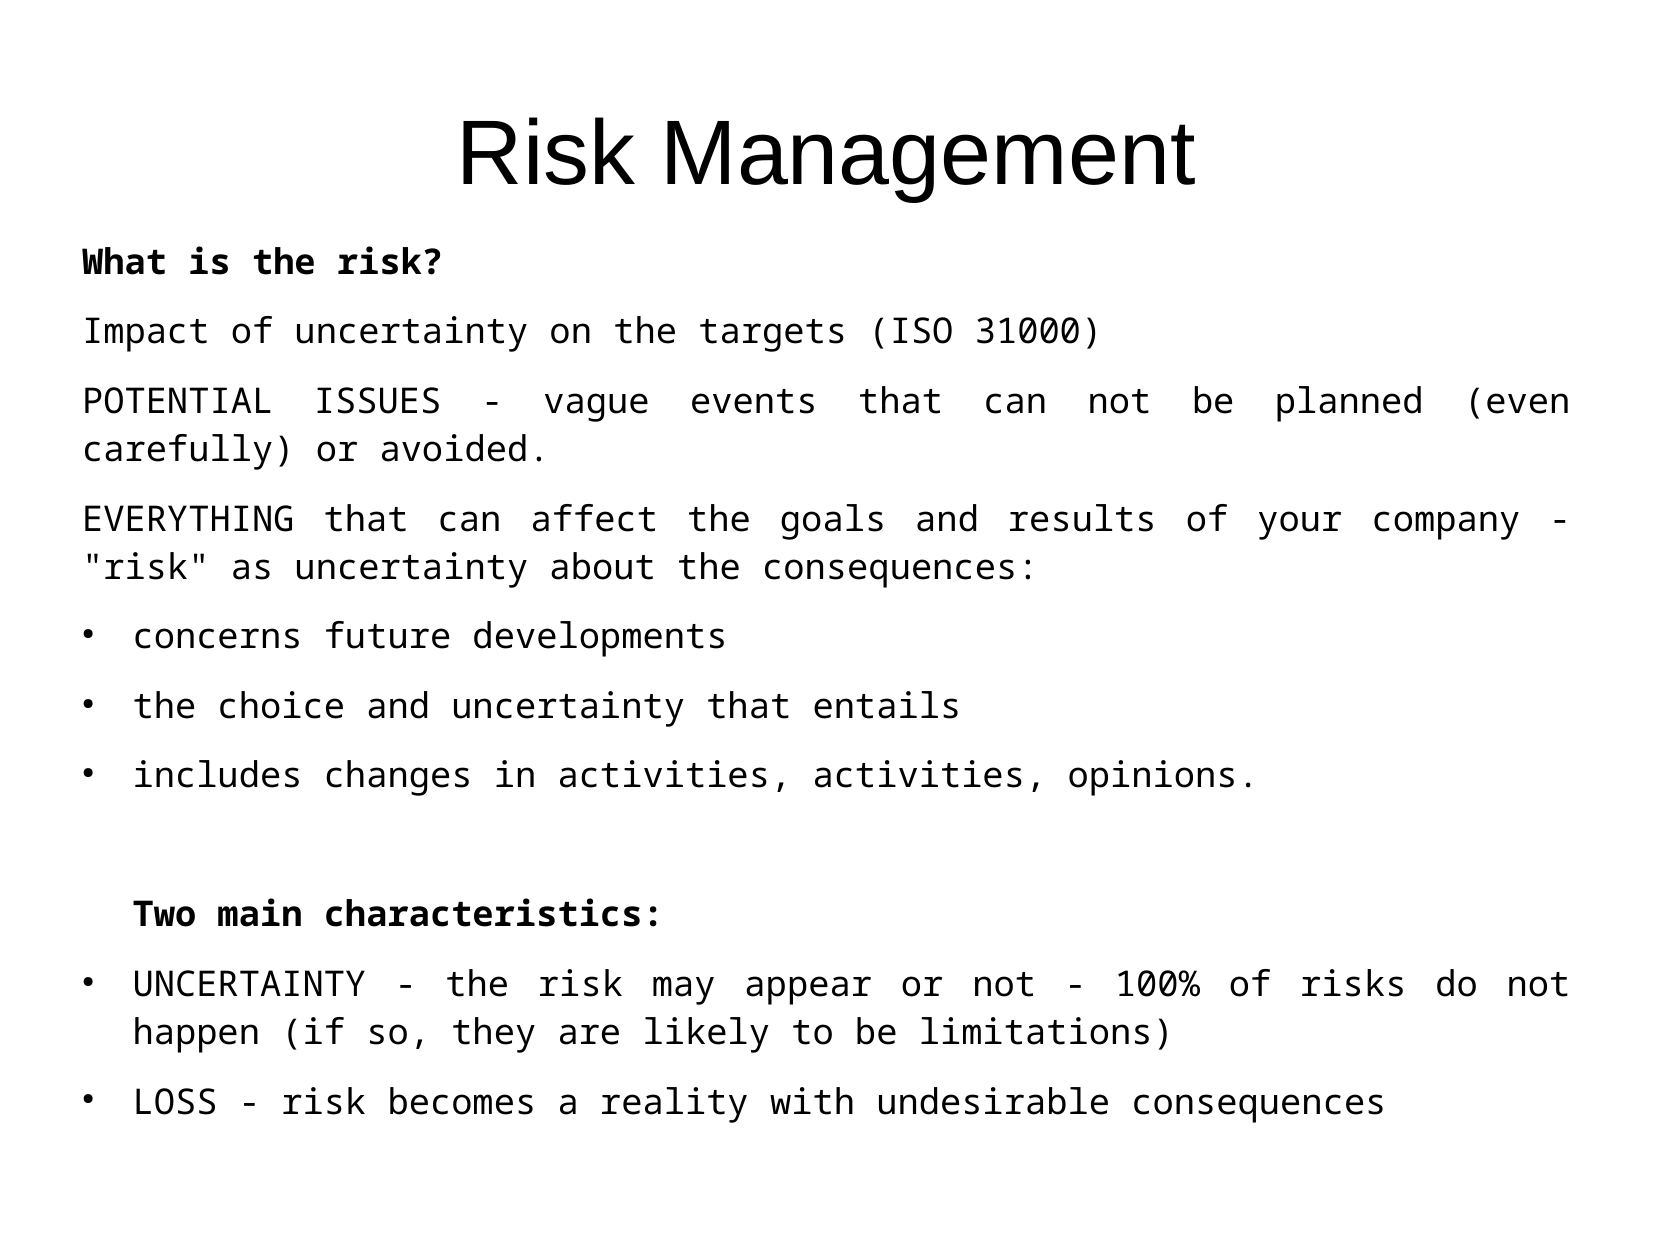

# Risk Management
What is the risk?
Impact of uncertainty on the targets (ISO 31000)
POTENTIAL ISSUES - vague events that can not be planned (even carefully) or avoided.
EVERYTHING that can affect the goals and results of your company - "risk" as uncertainty about the consequences:
concerns future developments
the choice and uncertainty that entails
includes changes in activities, activities, opinions.
Two main characteristics:
UNCERTAINTY - the risk may appear or not - 100% of risks do not happen (if so, they are likely to be limitations)
LOSS - risk becomes a reality with undesirable consequences